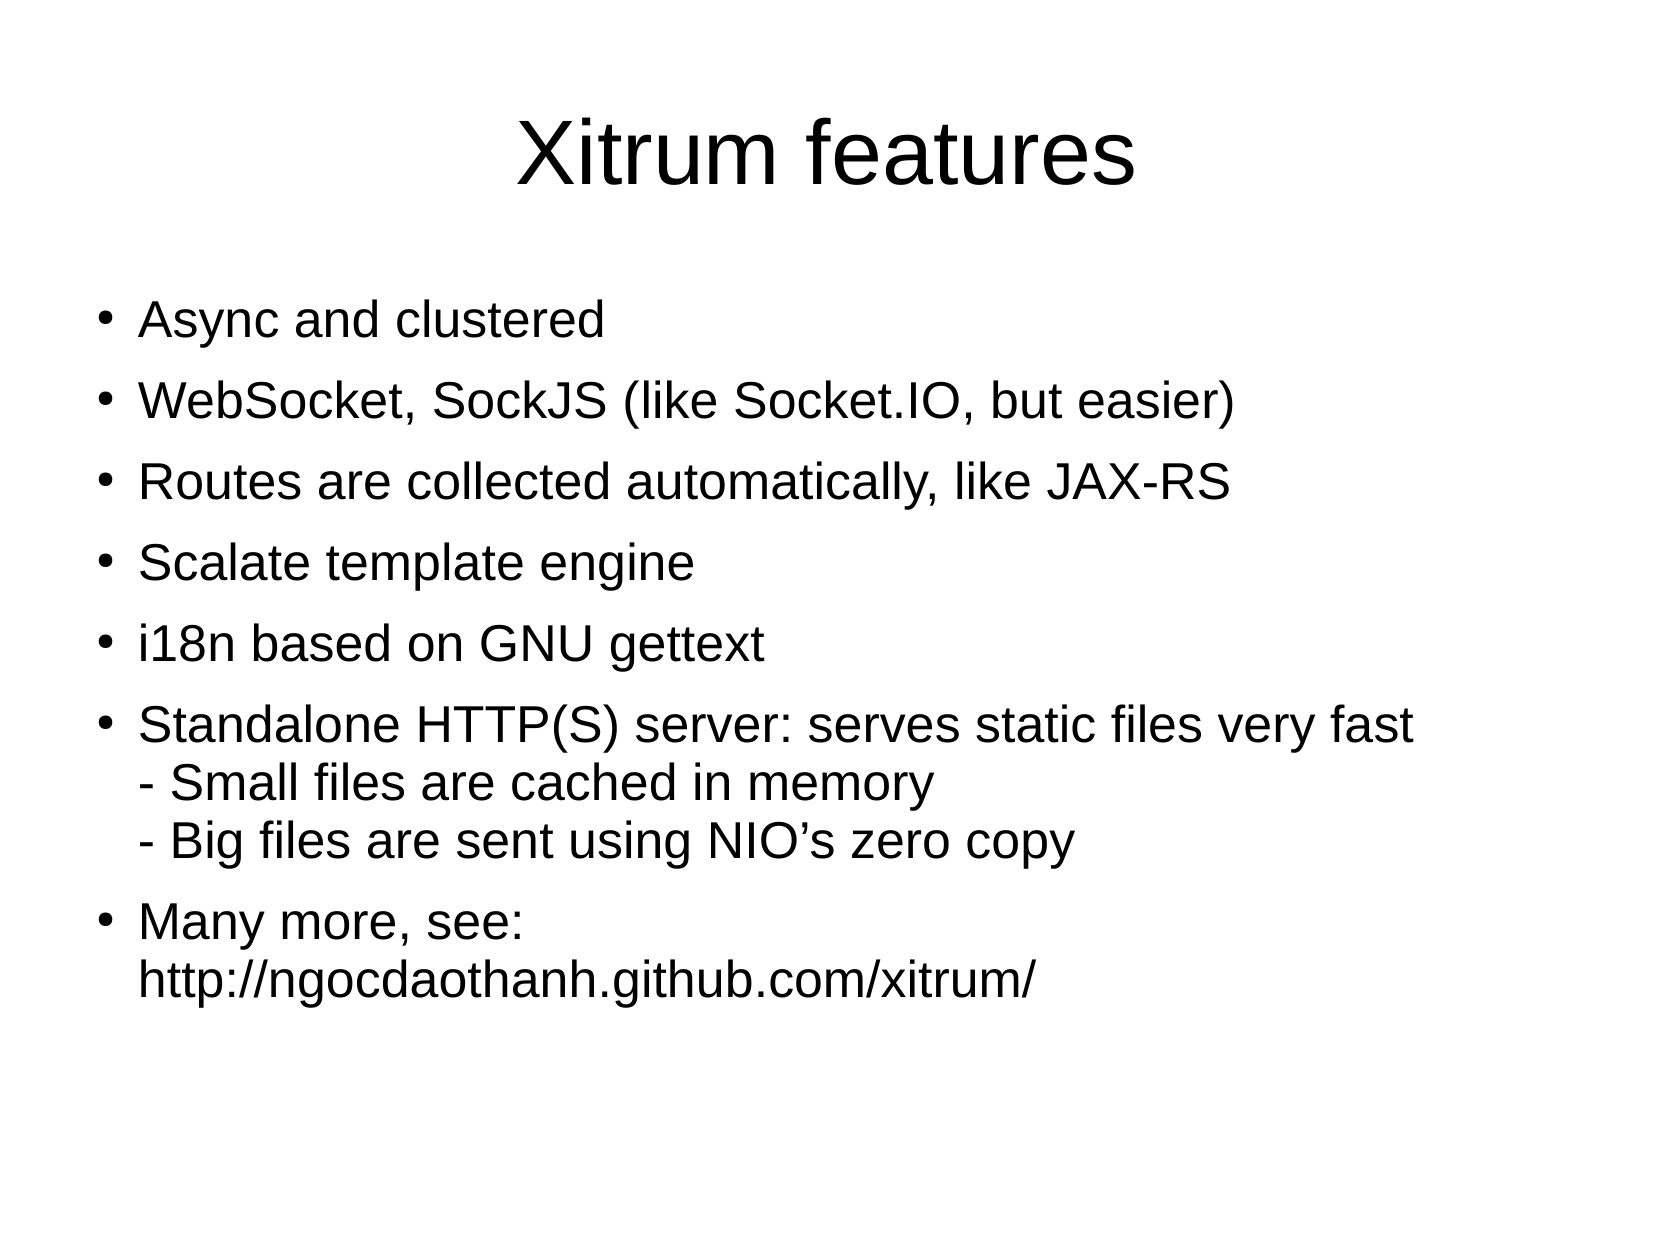

# Xitrum features
Async and clustered
WebSocket, SockJS (like Socket.IO, but easier)
Routes are collected automatically, like JAX-RS
Scalate template engine
i18n based on GNU gettext
Standalone HTTP(S) server: serves static files very fast
- Small files are cached in memory
- Big files are sent using NIO’s zero copy
Many more, see:
http://ngocdaothanh.github.com/xitrum/